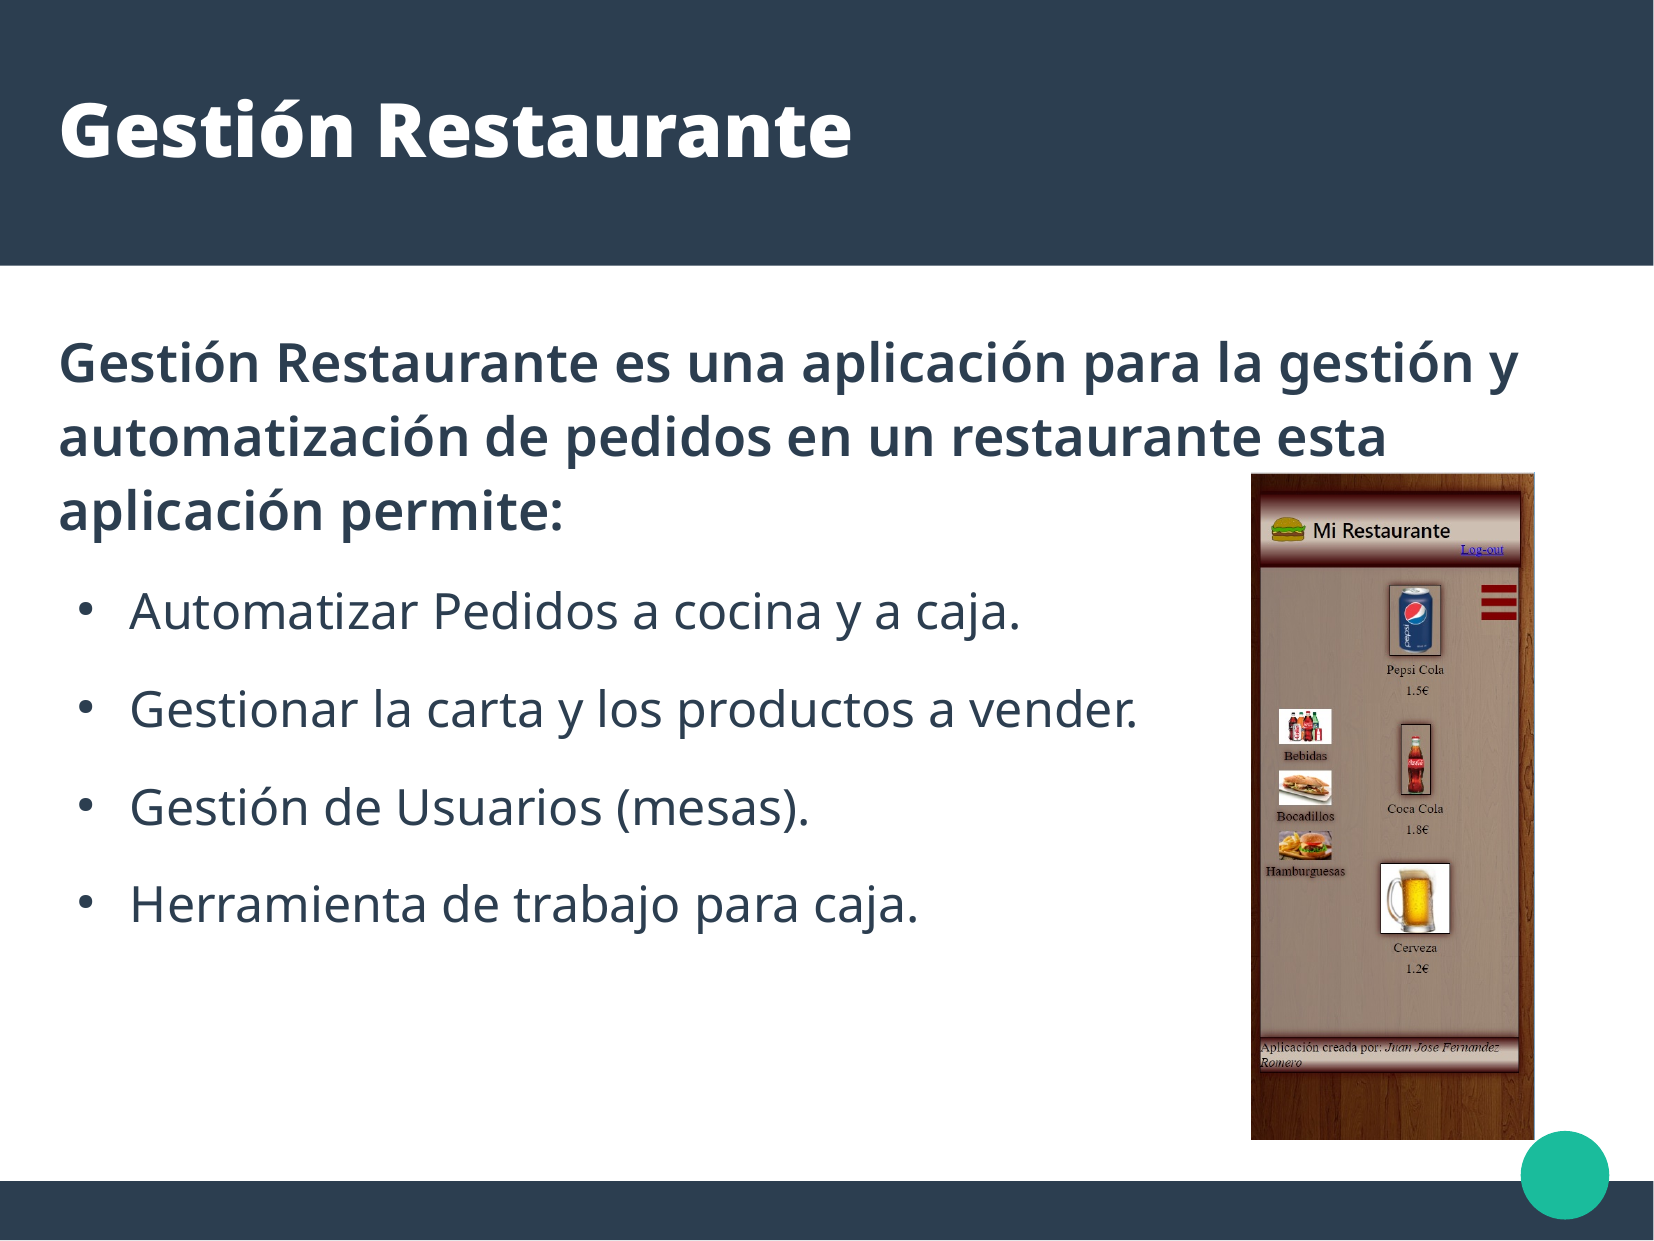

# Gestión Restaurante
Gestión Restaurante es una aplicación para la gestión y automatización de pedidos en un restaurante esta aplicación permite:
Automatizar Pedidos a cocina y a caja.
Gestionar la carta y los productos a vender.
Gestión de Usuarios (mesas).
Herramienta de trabajo para caja.